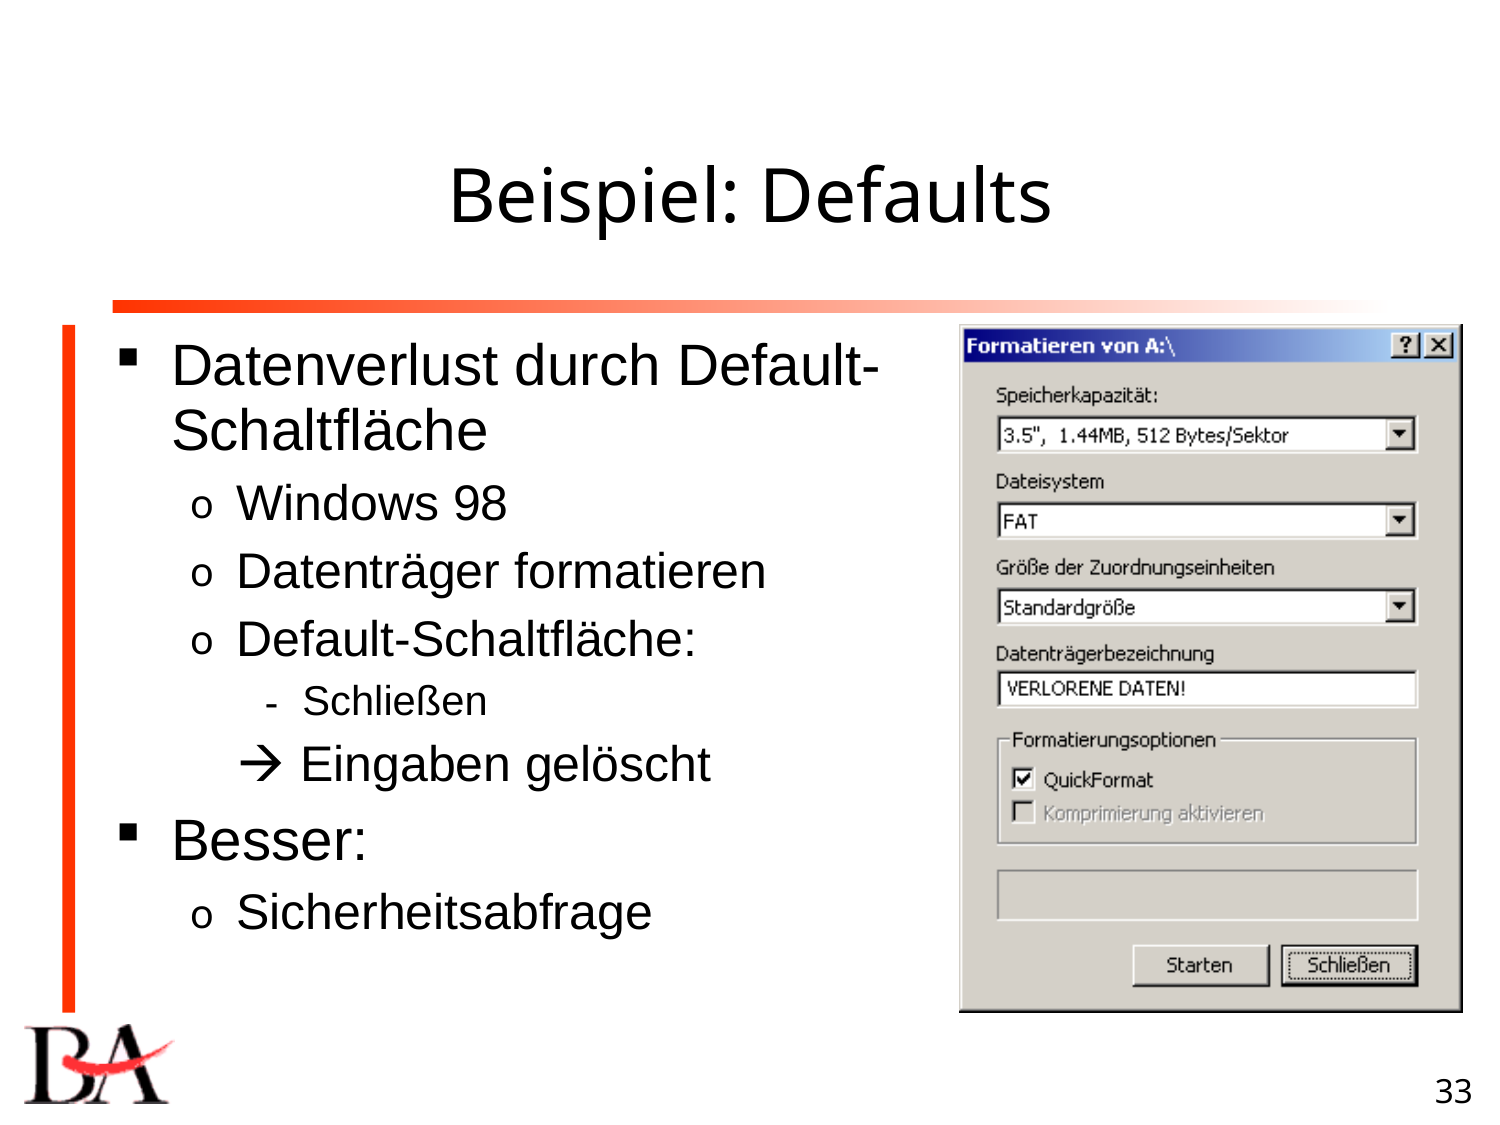

# Beispiel: Defaults
Datenverlust durch Default-Schaltfläche
Windows 98
Datenträger formatieren
Default-Schaltfläche:
Schließen
 Eingaben gelöscht
Besser:
Sicherheitsabfrage